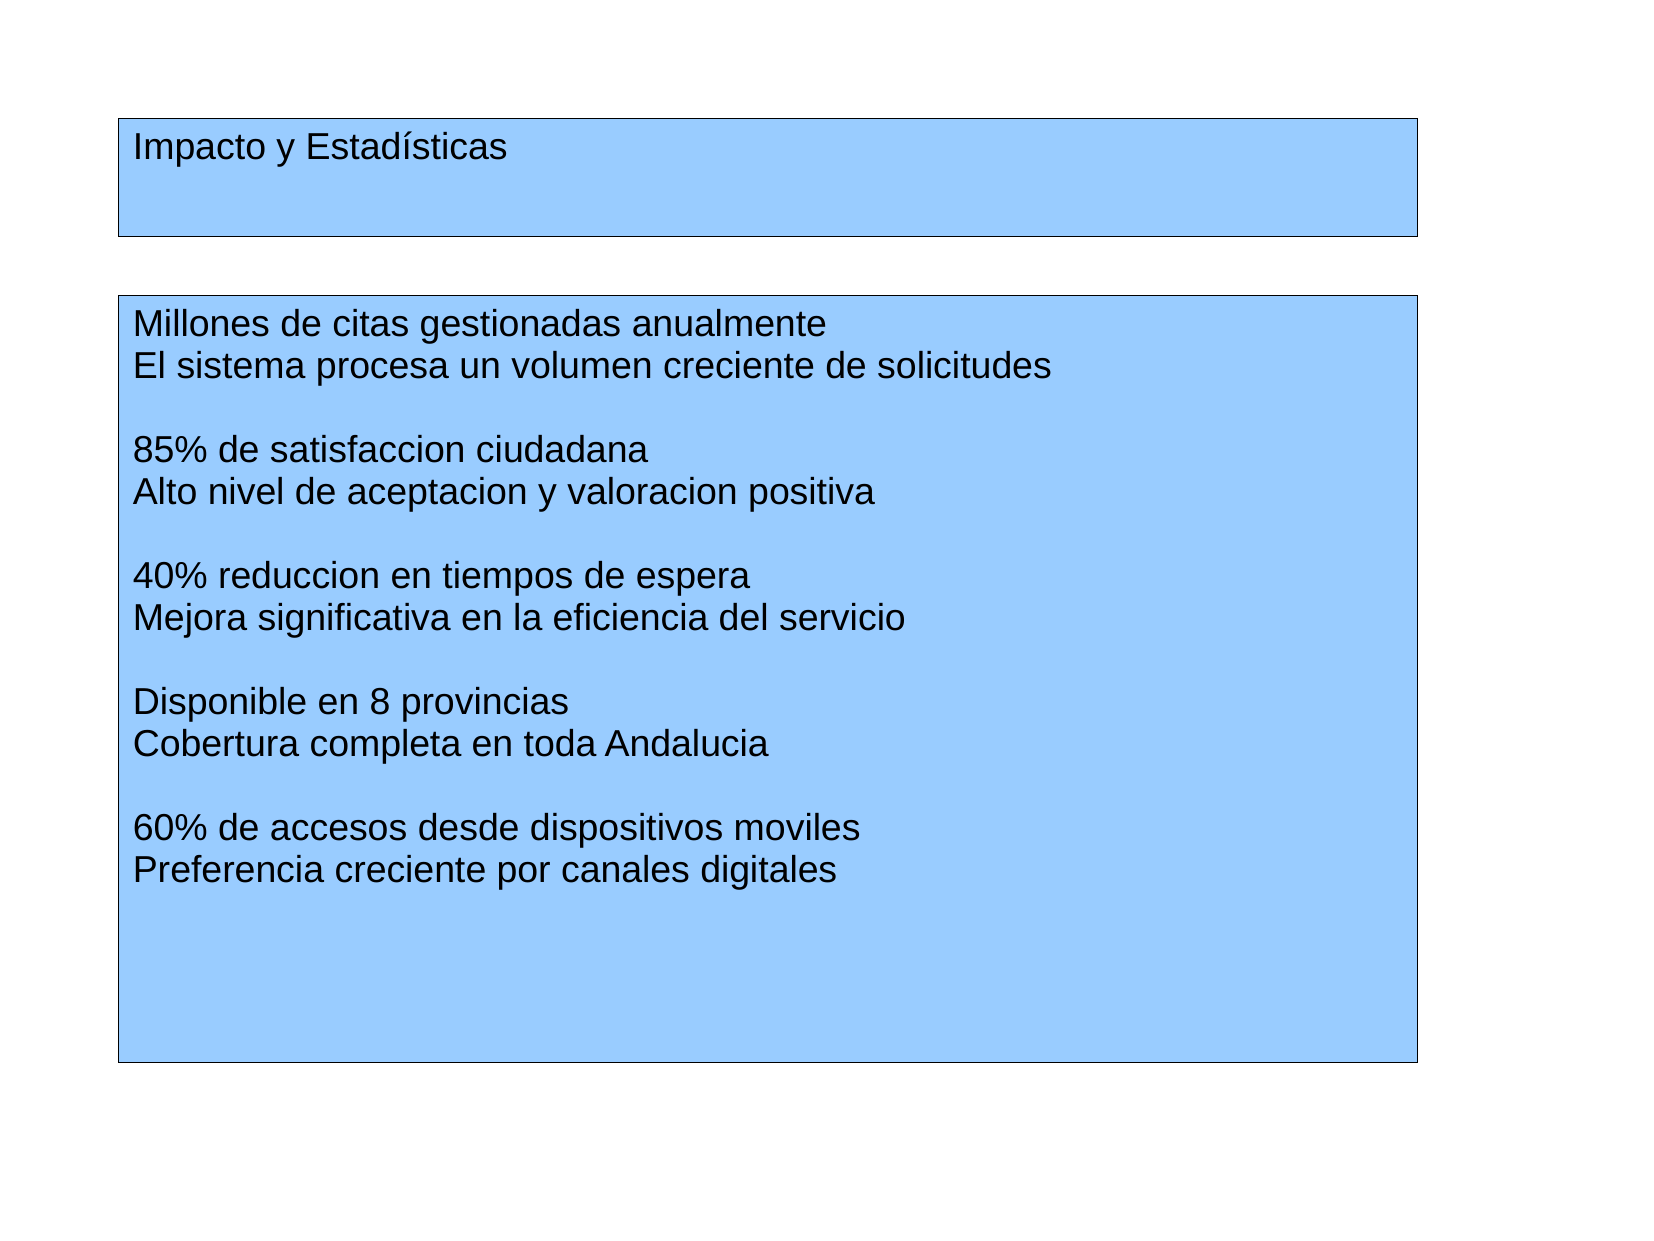

#
Impacto y Estadísticas
Millones de citas gestionadas anualmente
El sistema procesa un volumen creciente de solicitudes
85% de satisfaccion ciudadana
Alto nivel de aceptacion y valoracion positiva
40% reduccion en tiempos de espera
Mejora significativa en la eficiencia del servicio
Disponible en 8 provincias
Cobertura completa en toda Andalucia
60% de accesos desde dispositivos moviles
Preferencia creciente por canales digitales